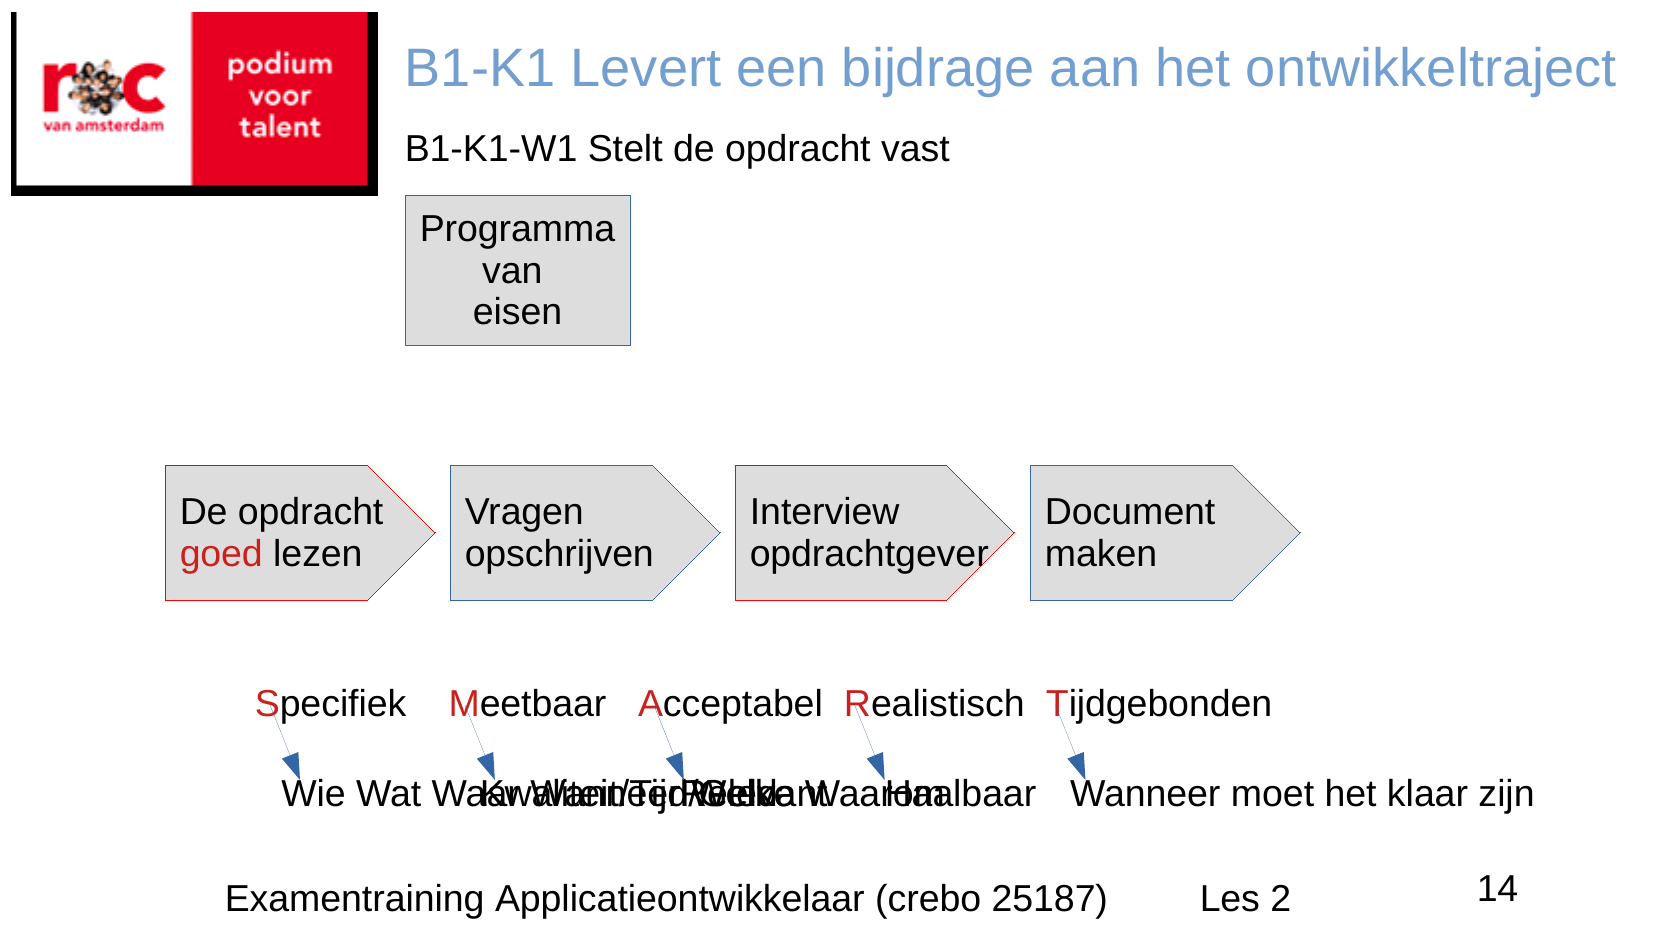

B1-K1 Levert een bijdrage aan het ontwikkeltraject
B1-K1-W1 Stelt de opdracht vast
Programma
van
eisen
De opdracht
goed lezen
Vragen
opschrijven
Interview
opdrachtgever
Document
maken
Specifiek Meetbaar Acceptabel Realistisch Tijdgebonden
Wie Wat Waar Wanneer Welke Waarom
Kwaliteit/Tijd/Geld
Relevant
Haalbaar
Wanneer moet het klaar zijn
Examentraining Applicatieontwikkelaar (crebo 25187)
Les 2